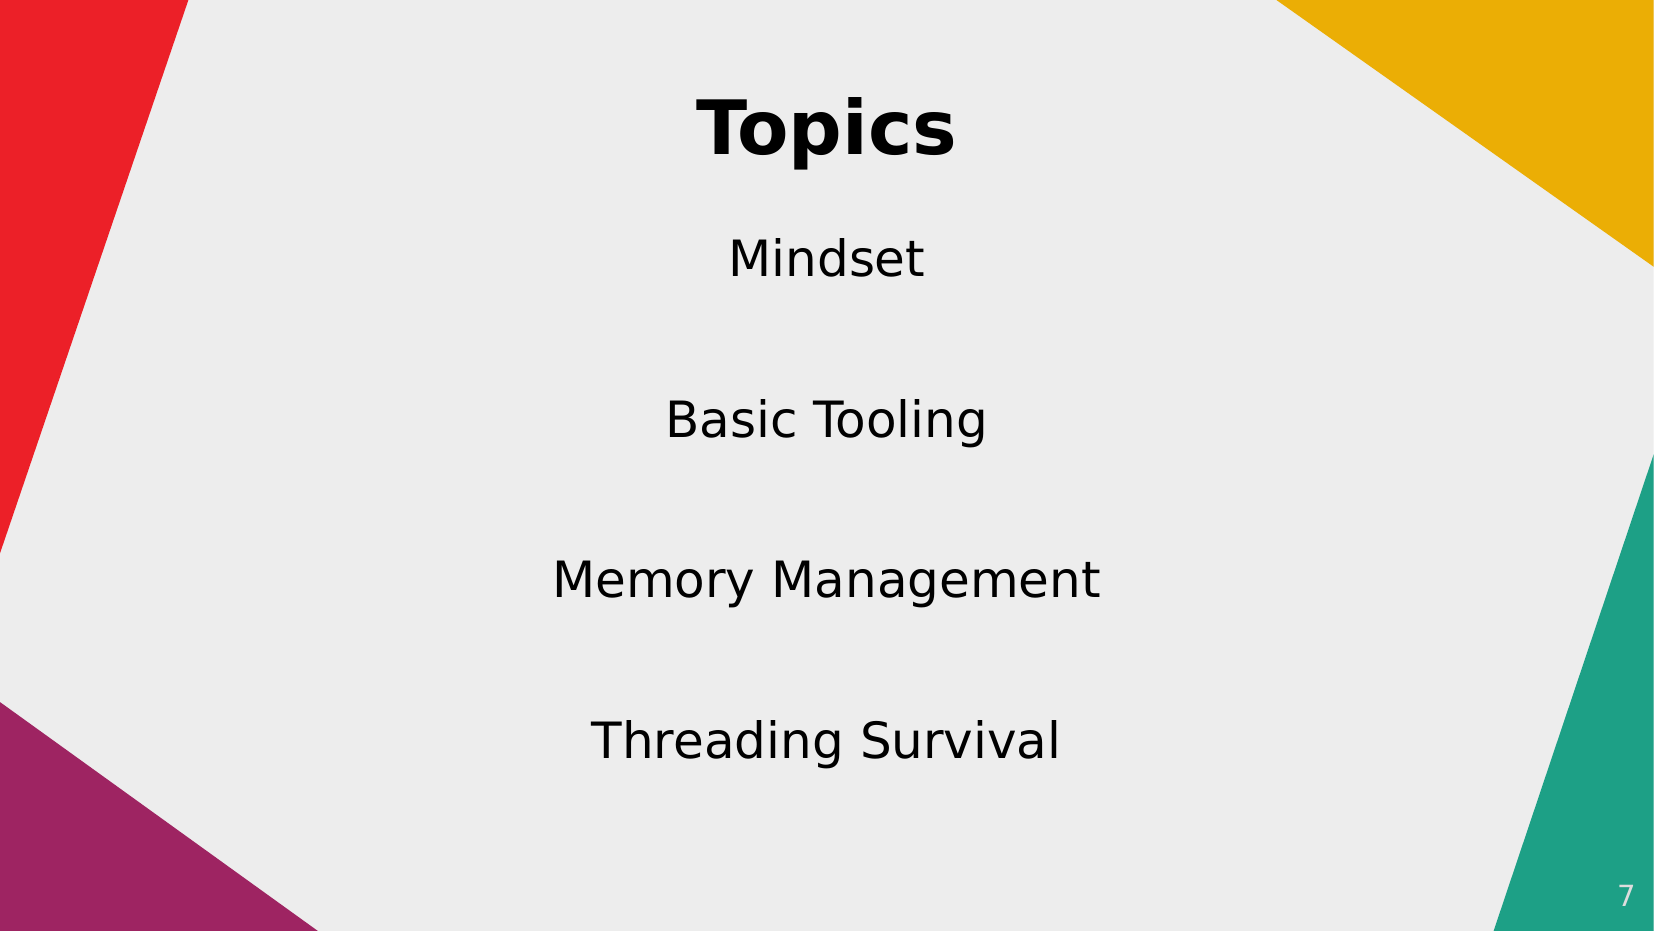

# Topics
Mindset
Basic Tooling
Memory Management
Threading Survival
7